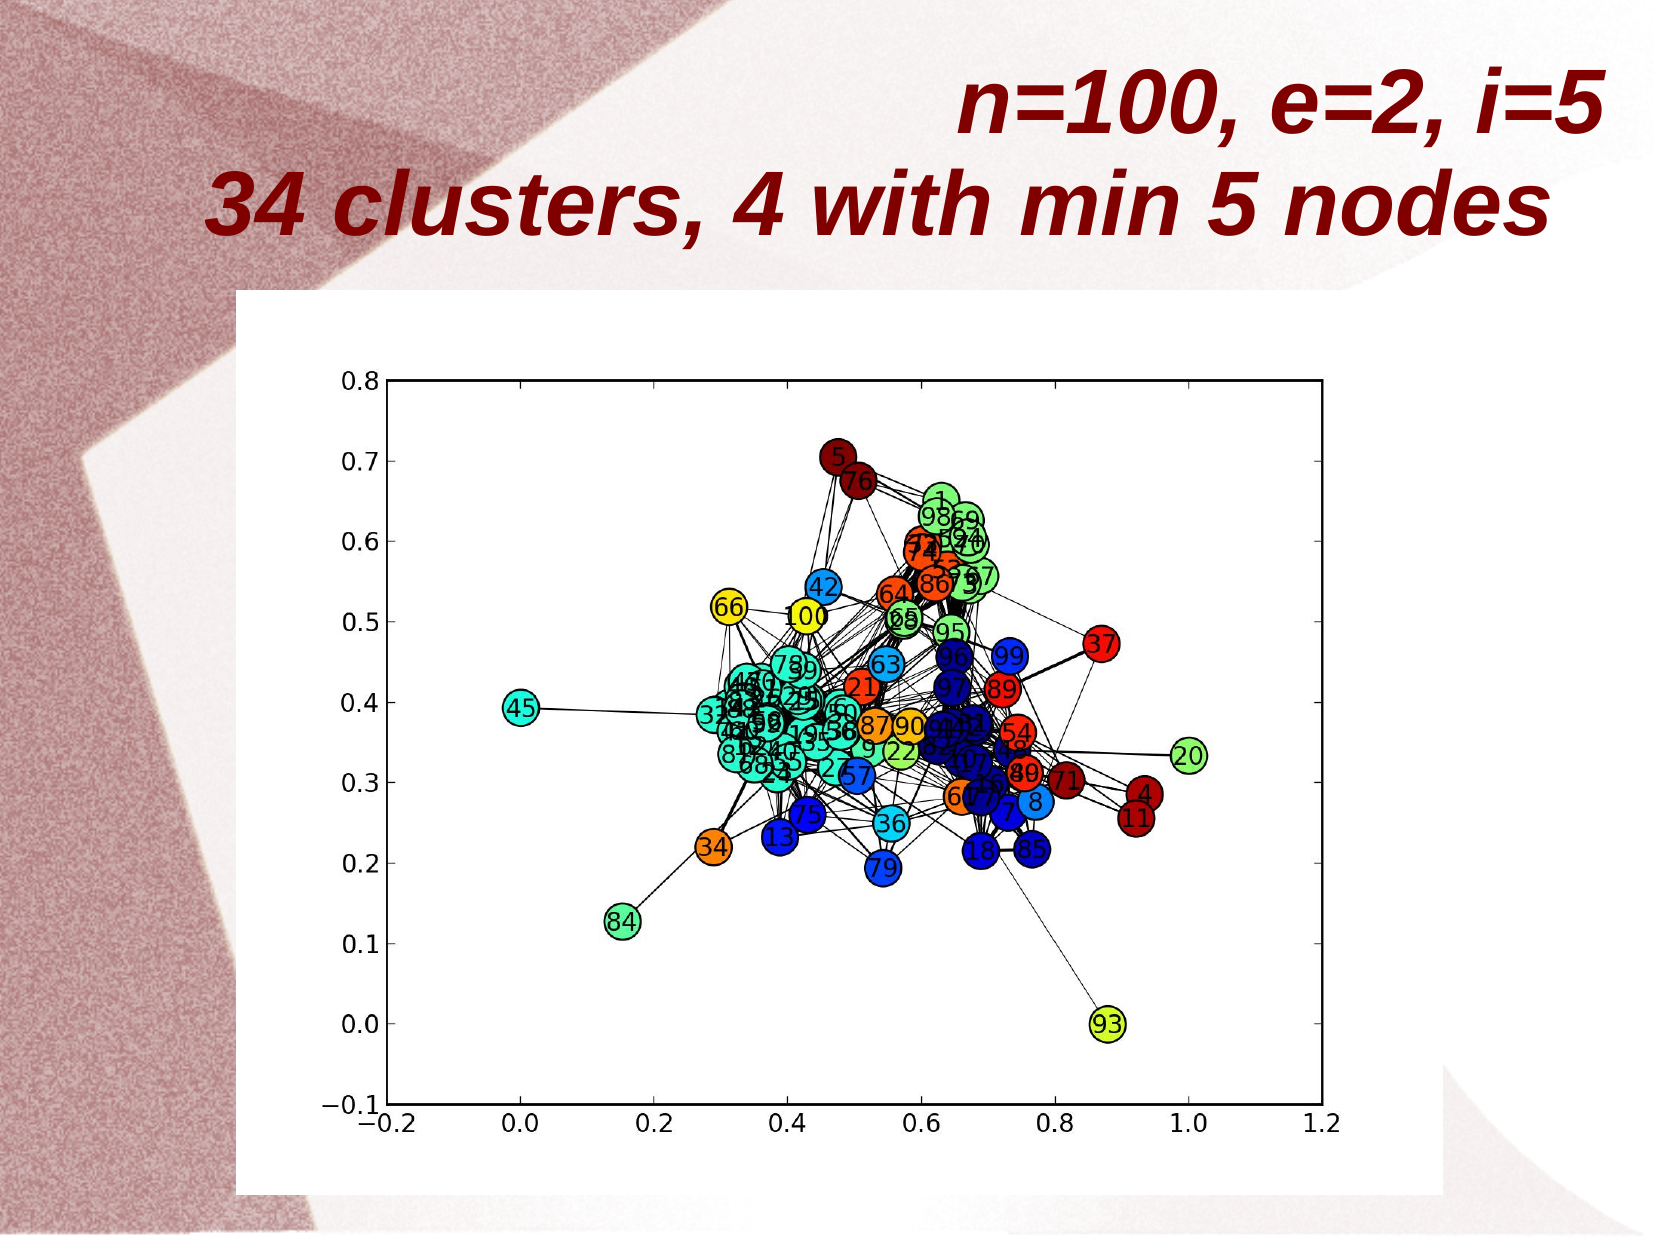

# n=100, e=2, i=5 34 clusters, 4 with min 5 nodes